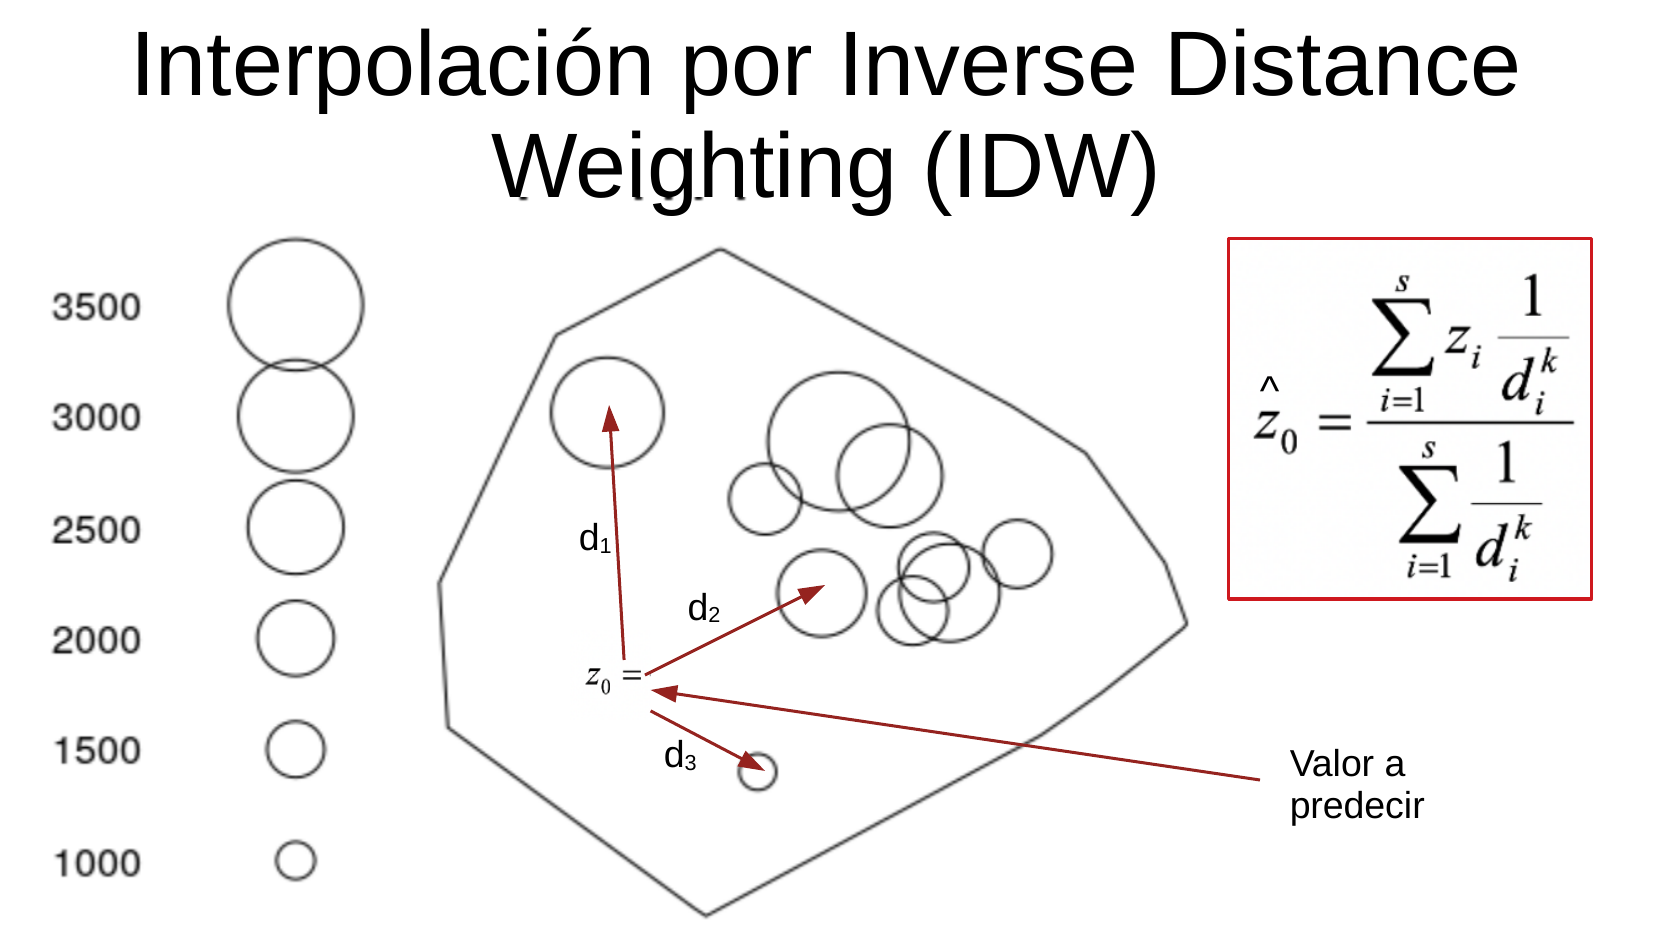

# Interpolación por Inverse Distance Weighting (IDW)
^
d1
d2
d3
Valor a predecir